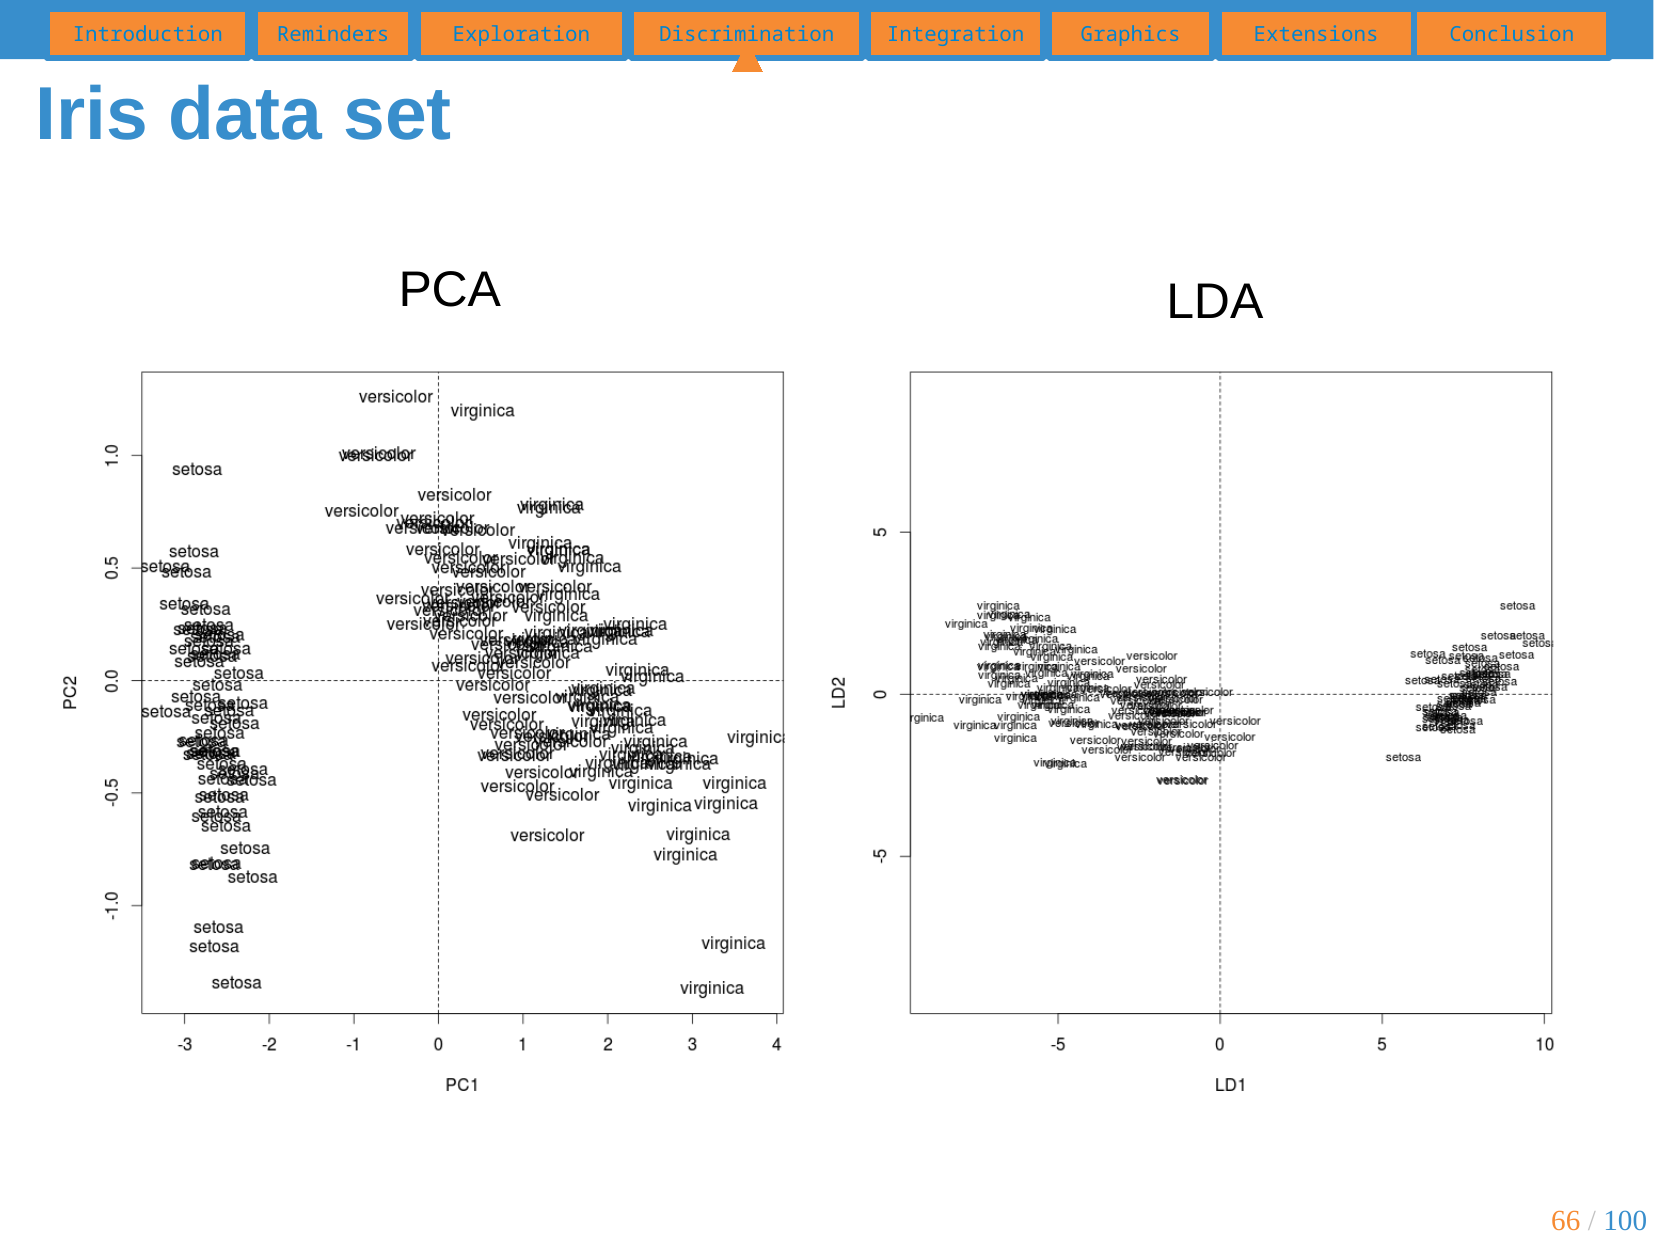

# Iris data set
PCA
LDA
66